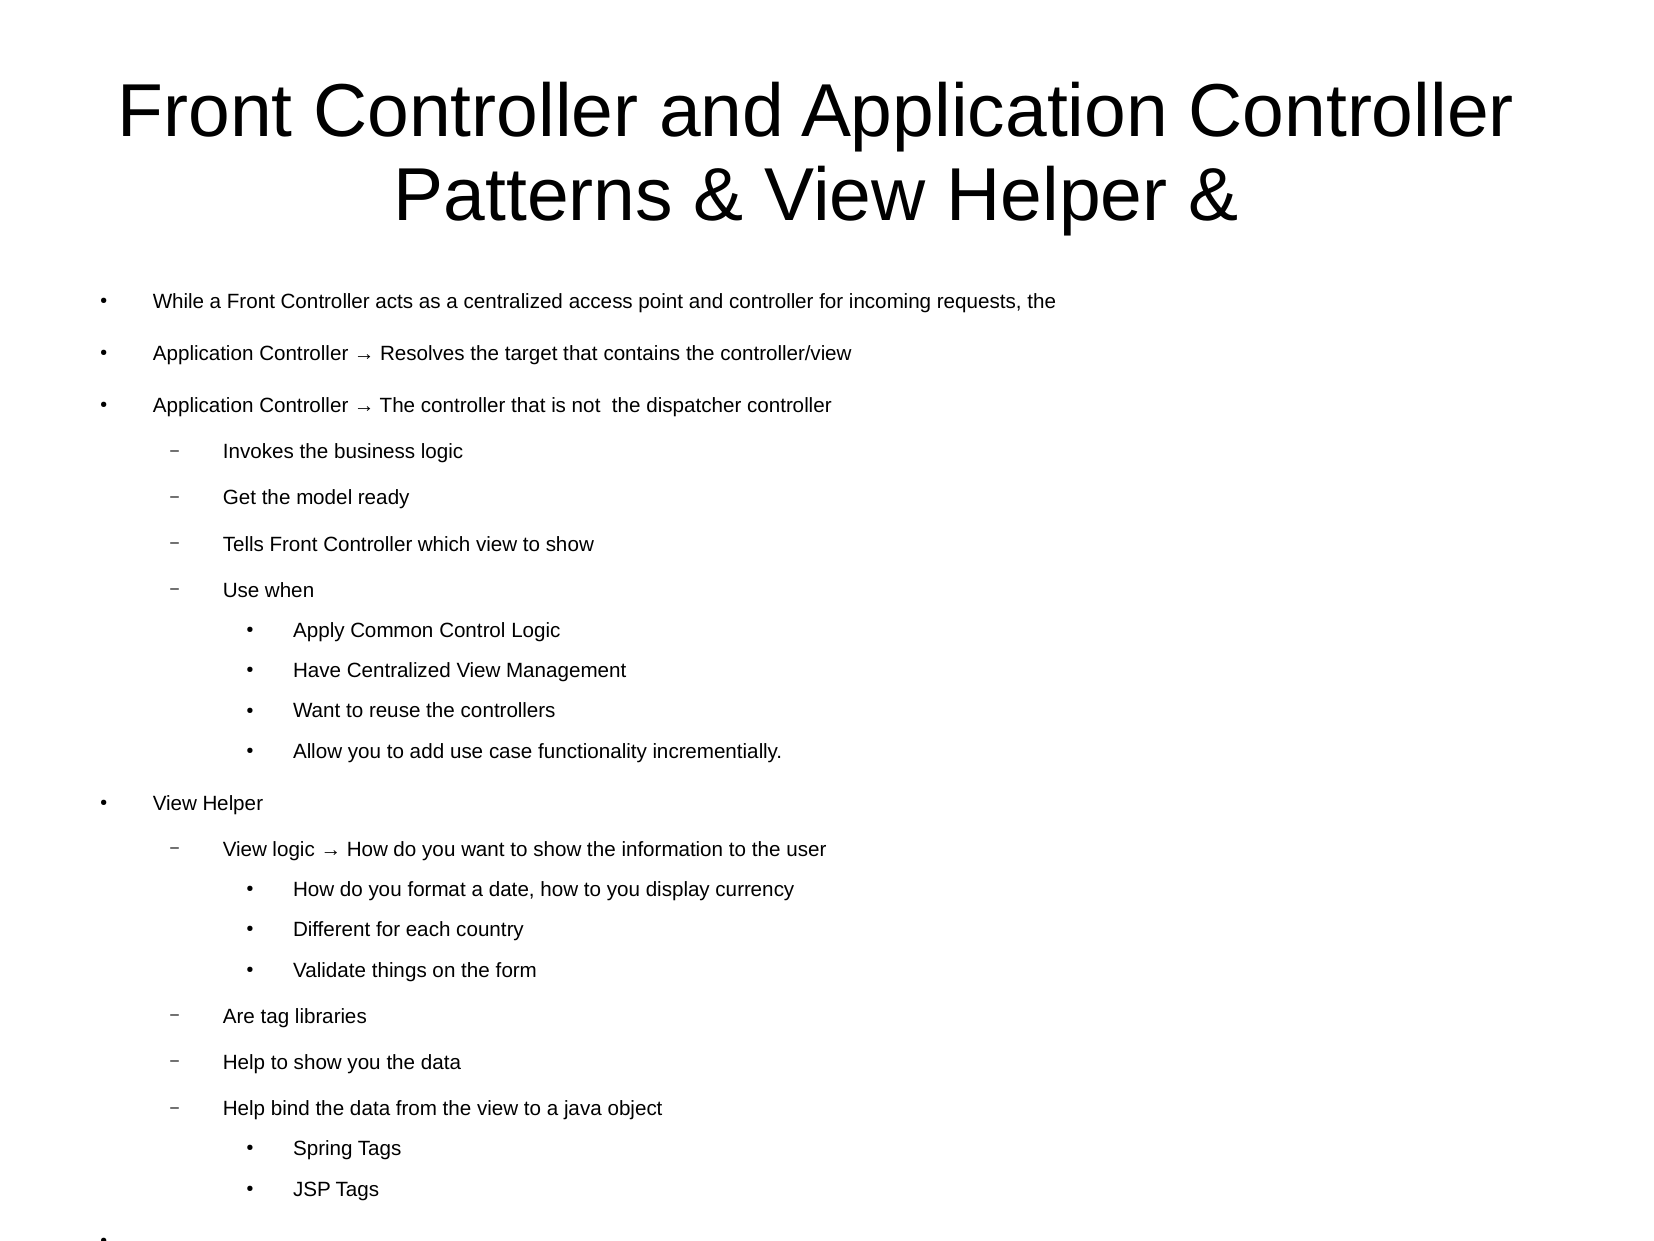

# Front Controller and Application Controller Patterns & View Helper &
While a Front Controller acts as a centralized access point and controller for incoming requests, the
Application Controller → Resolves the target that contains the controller/view
Application Controller → The controller that is not the dispatcher controller
Invokes the business logic
Get the model ready
Tells Front Controller which view to show
Use when
Apply Common Control Logic
Have Centralized View Management
Want to reuse the controllers
Allow you to add use case functionality incrementially.
View Helper
View logic → How do you want to show the information to the user
How do you format a date, how to you display currency
Different for each country
Validate things on the form
Are tag libraries
Help to show you the data
Help bind the data from the view to a java object
Spring Tags
JSP Tags